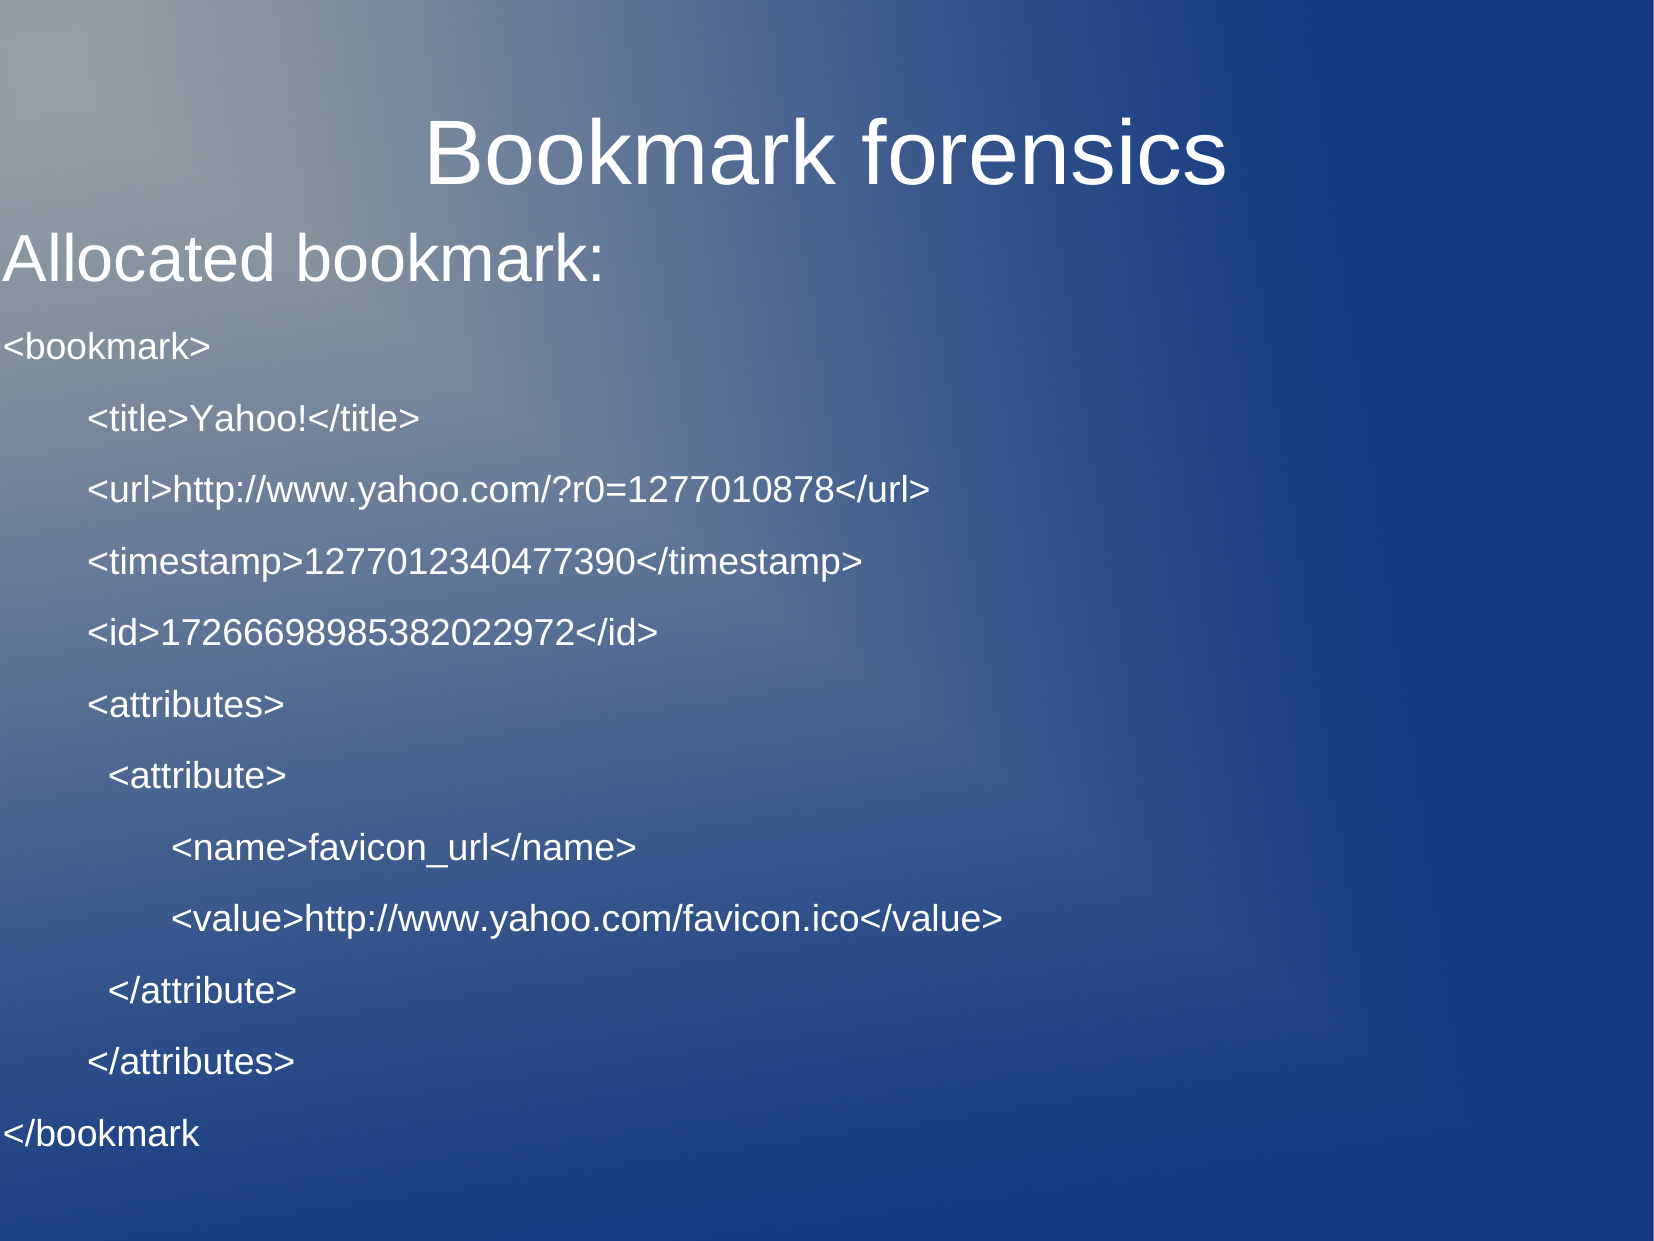

# Bookmark forensics
Allocated bookmark:
<bookmark>
 <title>Yahoo!</title>
 <url>http://www.yahoo.com/?r0=1277010878</url>
 <timestamp>1277012340477390</timestamp>
 <id>17266698985382022972</id>
 <attributes>
 <attribute>
 <name>favicon_url</name>
 <value>http://www.yahoo.com/favicon.ico</value>
 </attribute>
 </attributes>
</bookmark